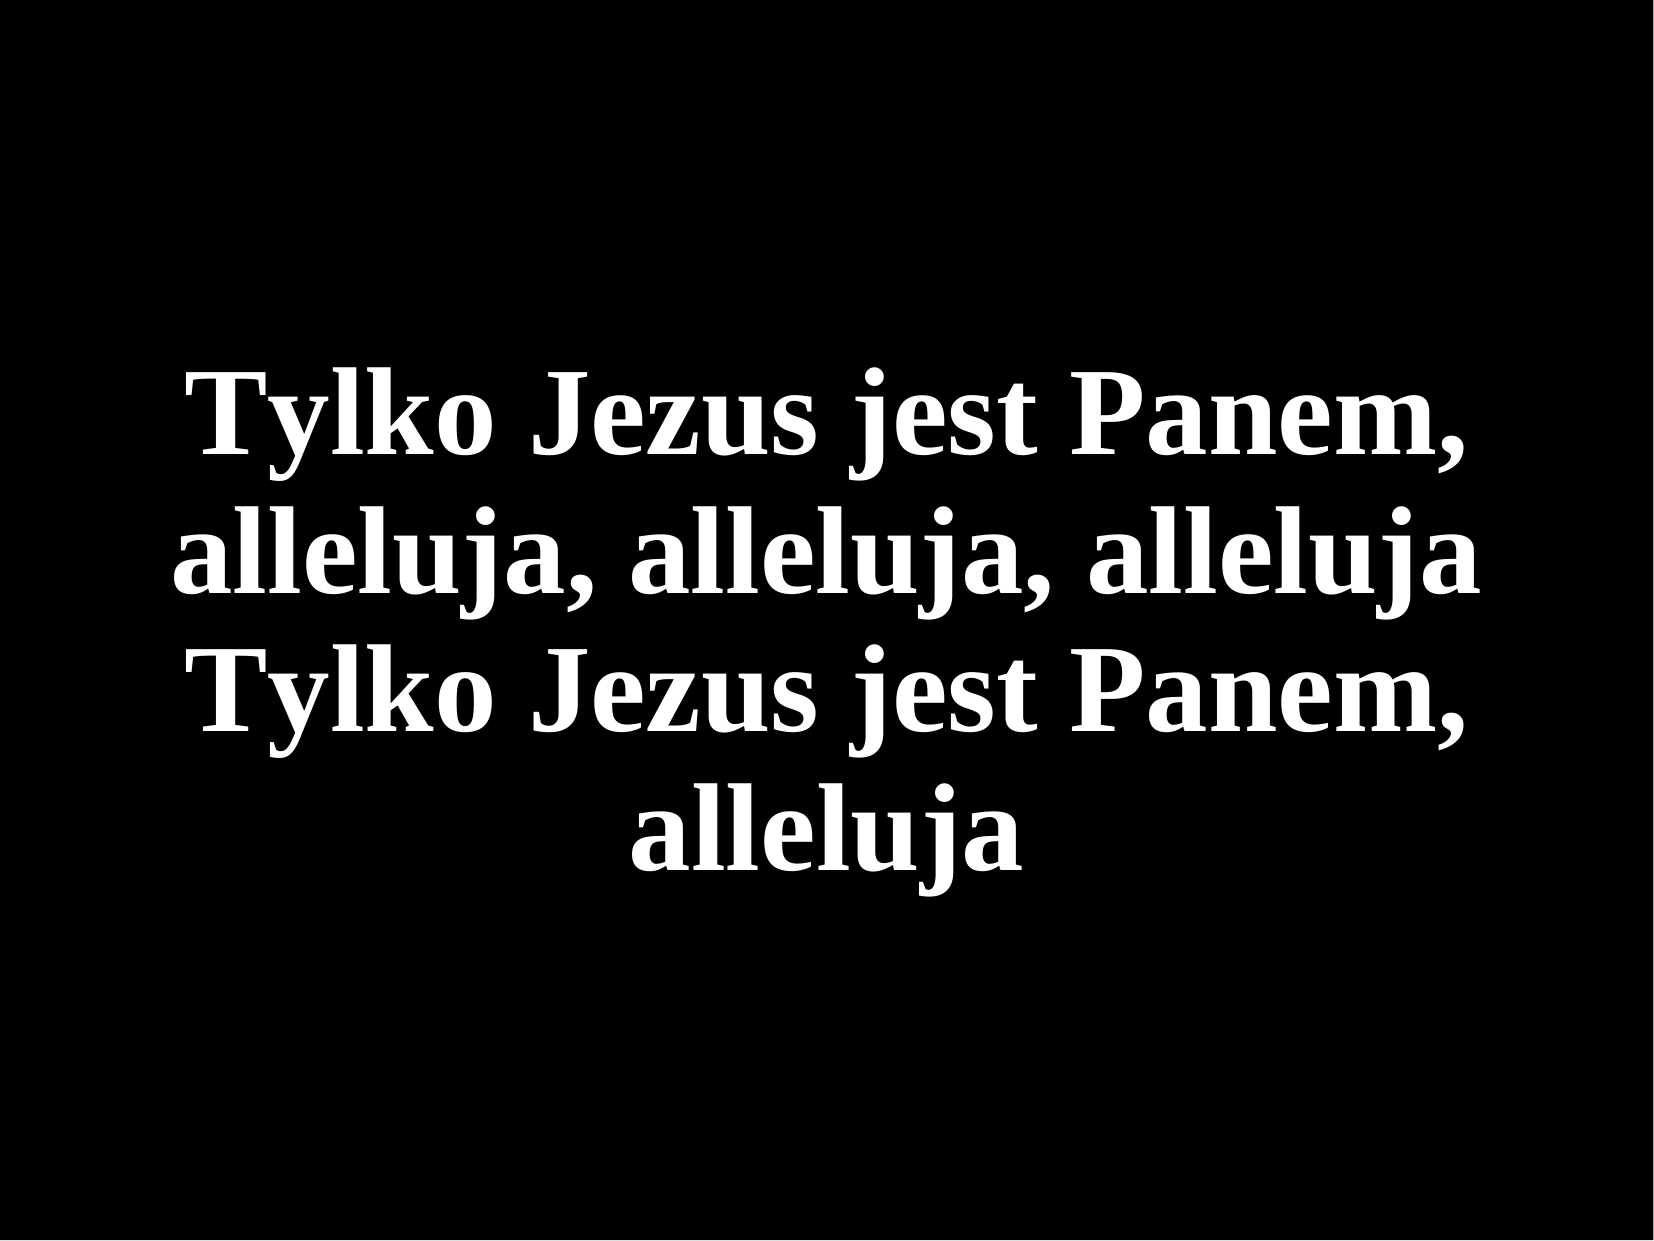

# Tylko Jezus jest Panem, alleluja, alleluja, alleluja Tylko Jezus jest Panem, alleluja